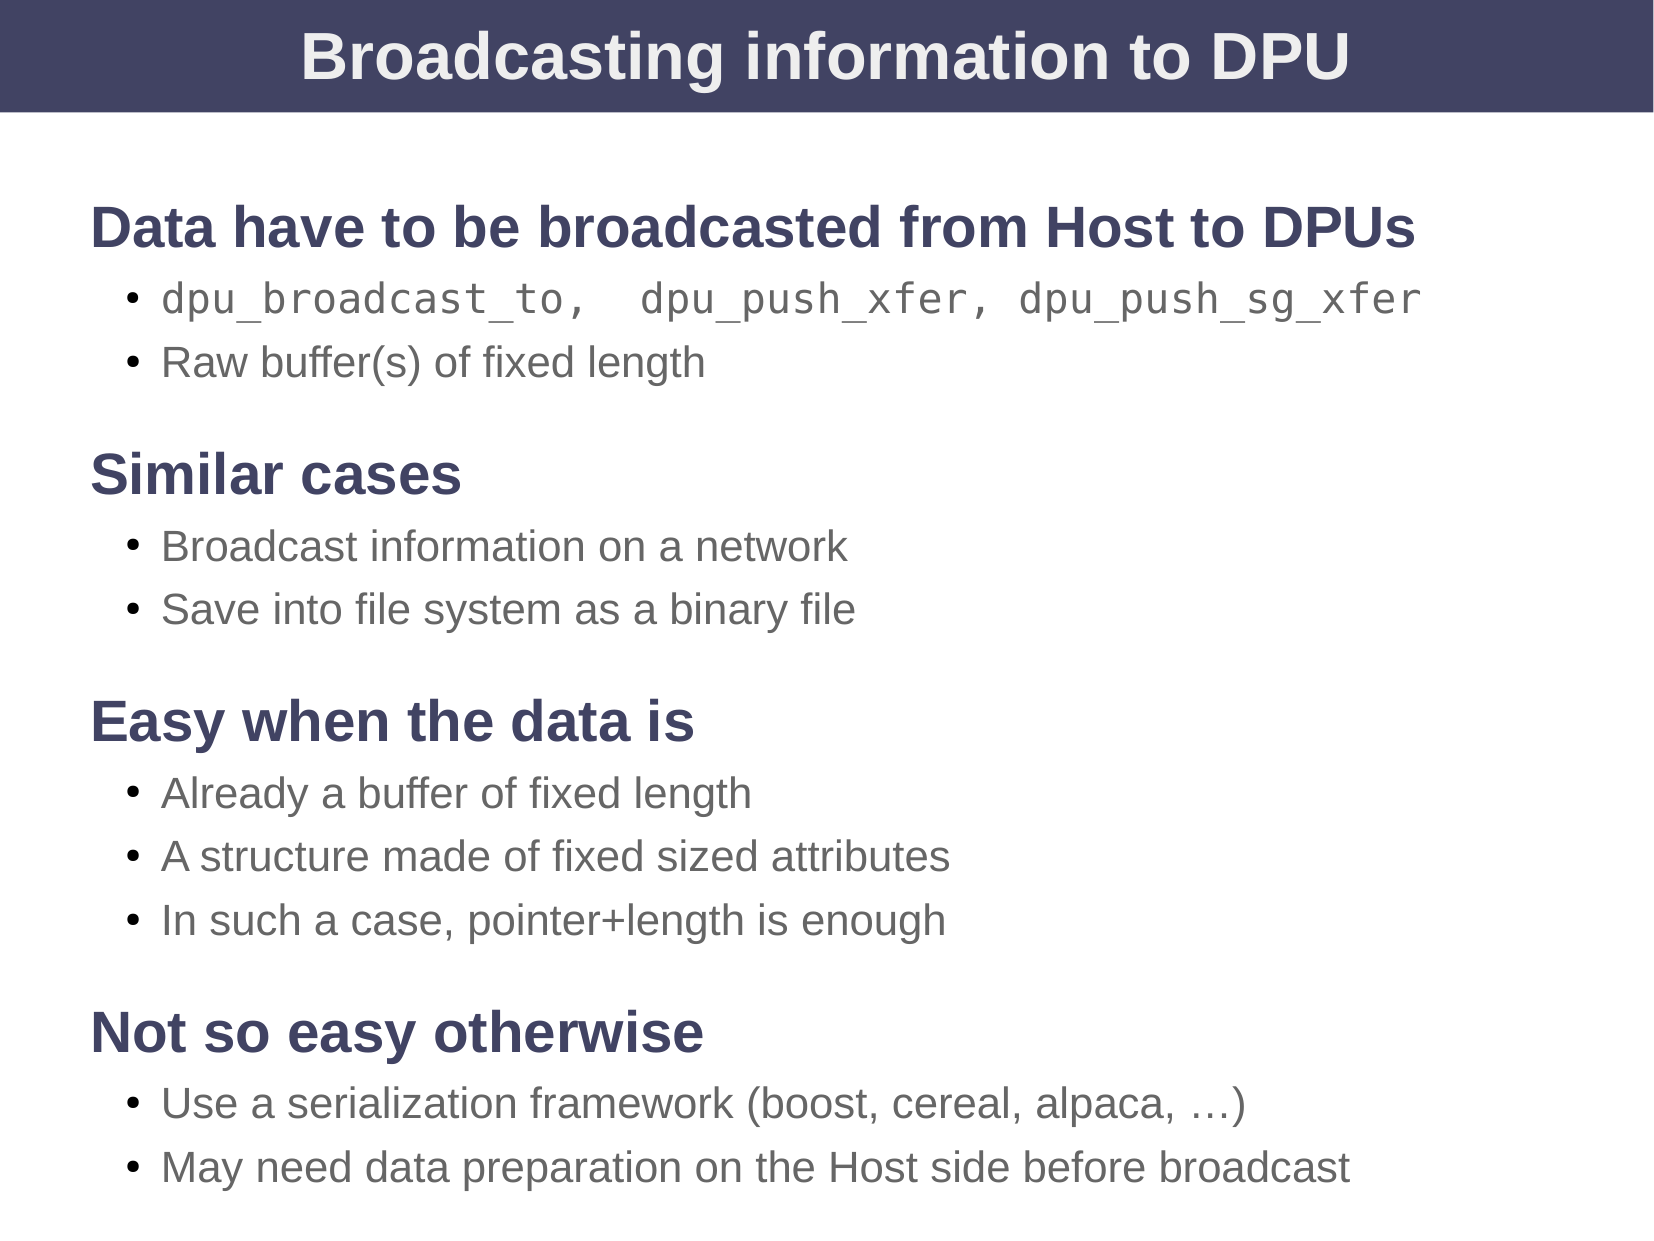

Broadcasting information to DPU
Data have to be broadcasted from Host to DPUs
dpu_broadcast_to, dpu_push_xfer, dpu_push_sg_xfer
Raw buffer(s) of fixed length
Similar cases
Broadcast information on a network
Save into file system as a binary file
Easy when the data is
Already a buffer of fixed length
A structure made of fixed sized attributes
In such a case, pointer+length is enough
Not so easy otherwise
Use a serialization framework (boost, cereal, alpaca, …)
May need data preparation on the Host side before broadcast